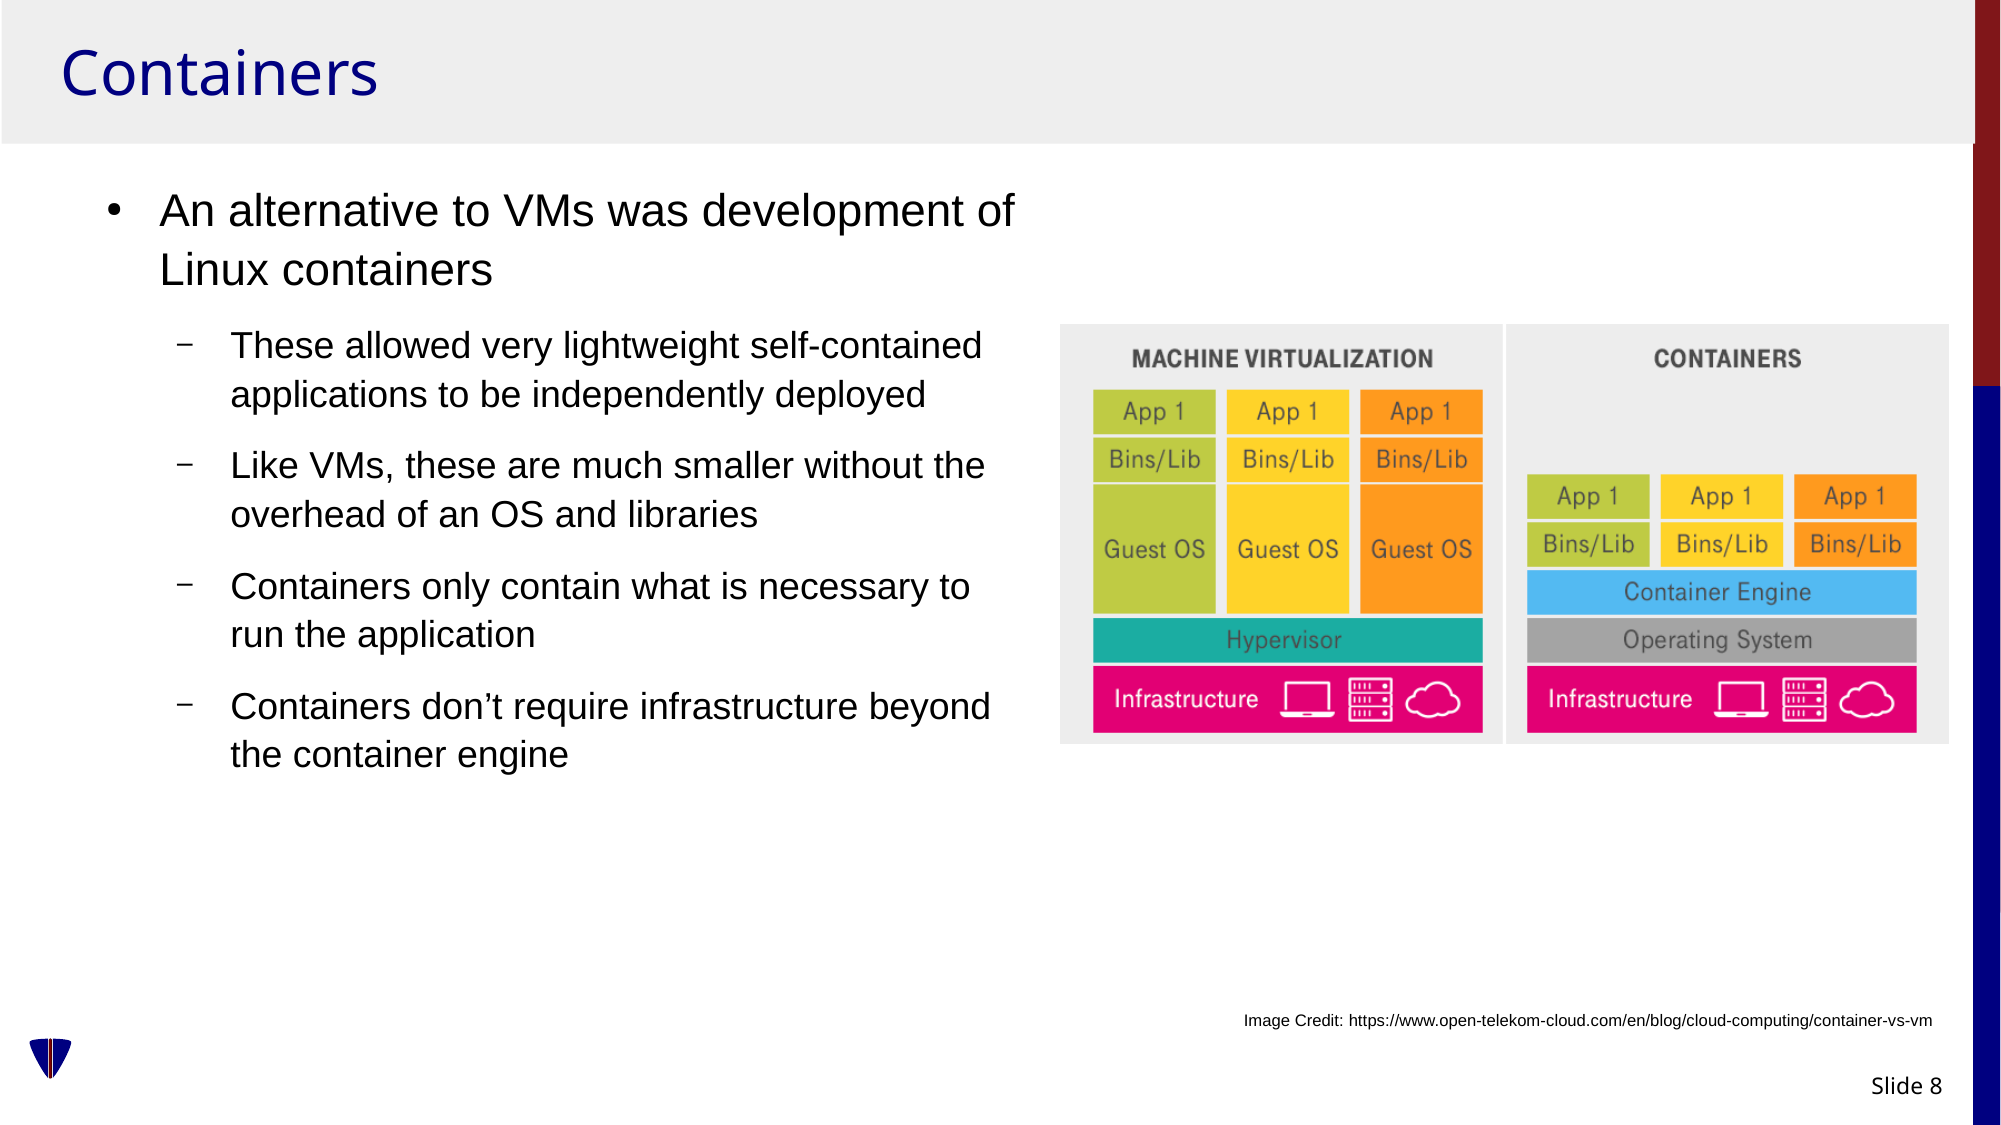

# Containers
An alternative to VMs was development of Linux containers
These allowed very lightweight self-contained applications to be independently deployed
Like VMs, these are much smaller without the overhead of an OS and libraries
Containers only contain what is necessary to run the application
Containers don’t require infrastructure beyond the container engine
Image Credit: https://www.open-telekom-cloud.com/en/blog/cloud-computing/container-vs-vm